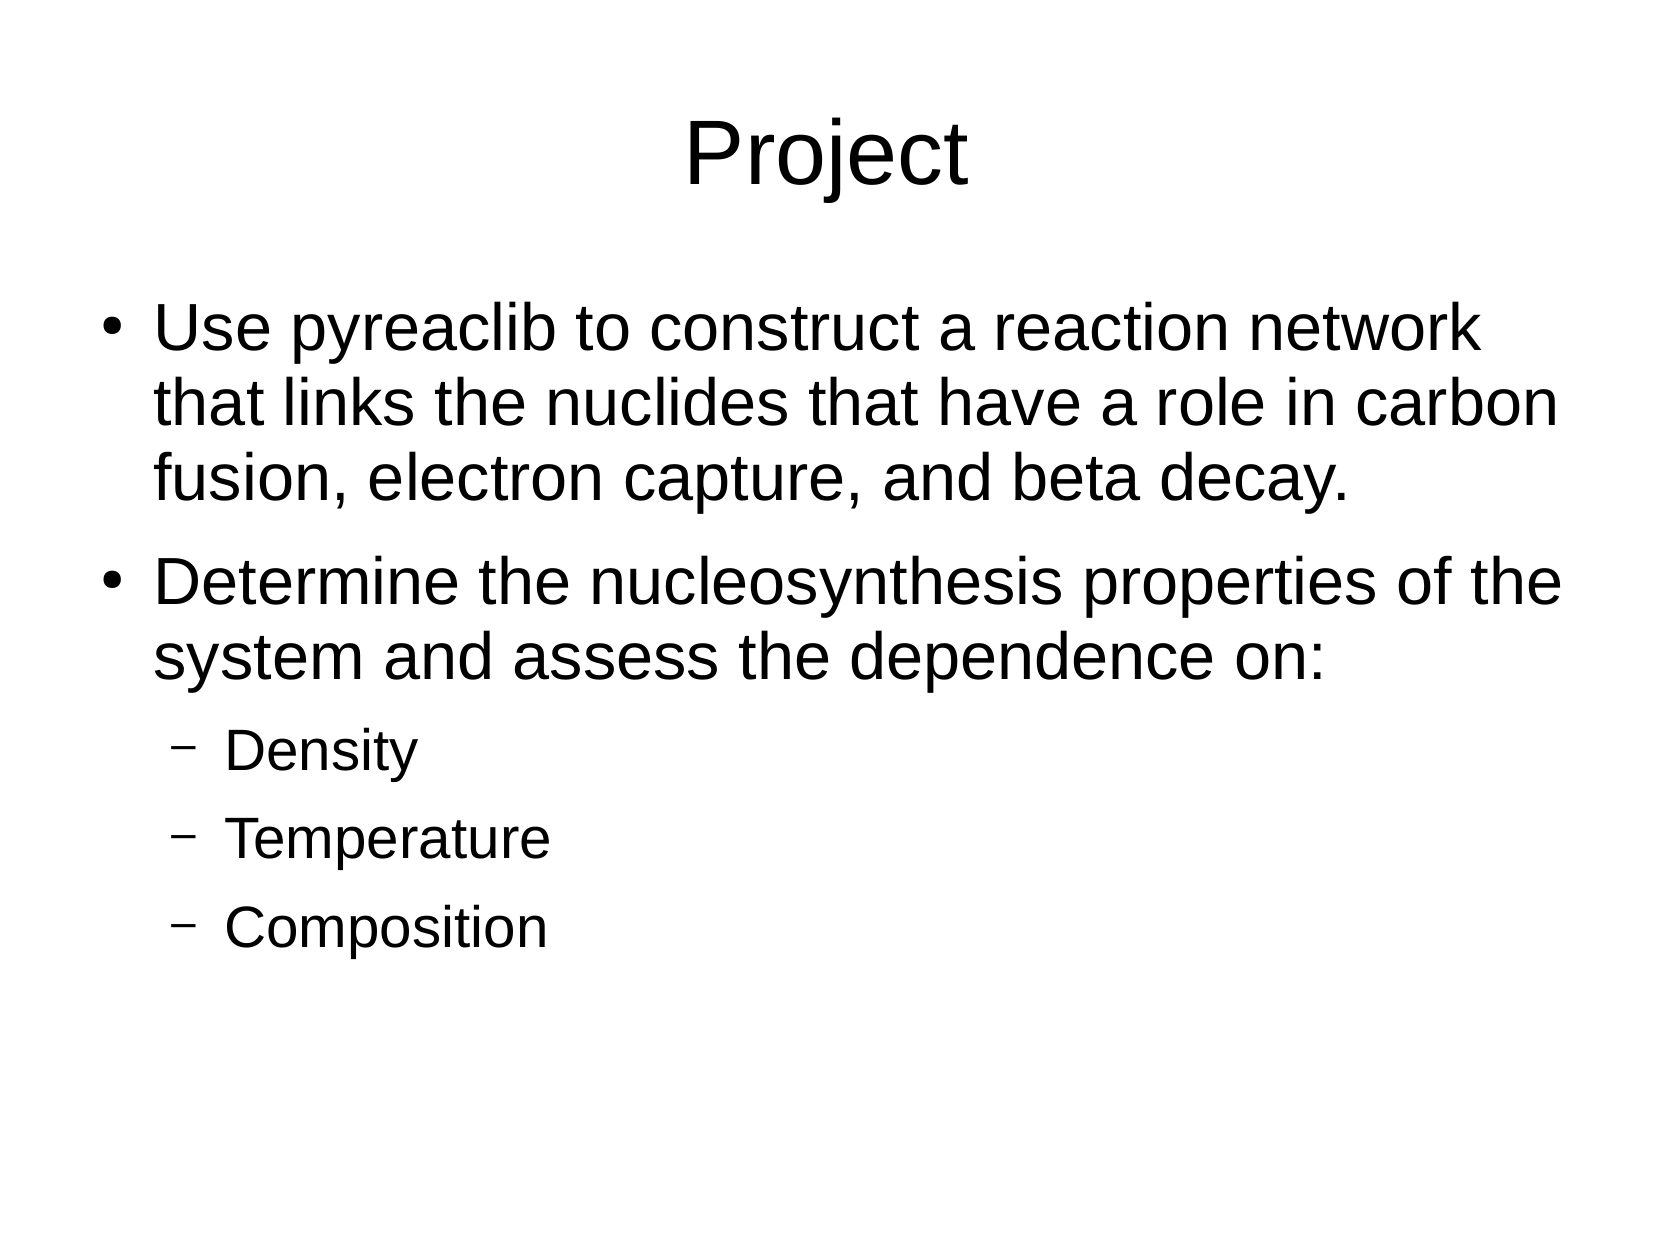

# Project
Use pyreaclib to construct a reaction network that links the nuclides that have a role in carbon fusion, electron capture, and beta decay.
Determine the nucleosynthesis properties of the system and assess the dependence on:
Density
Temperature
Composition